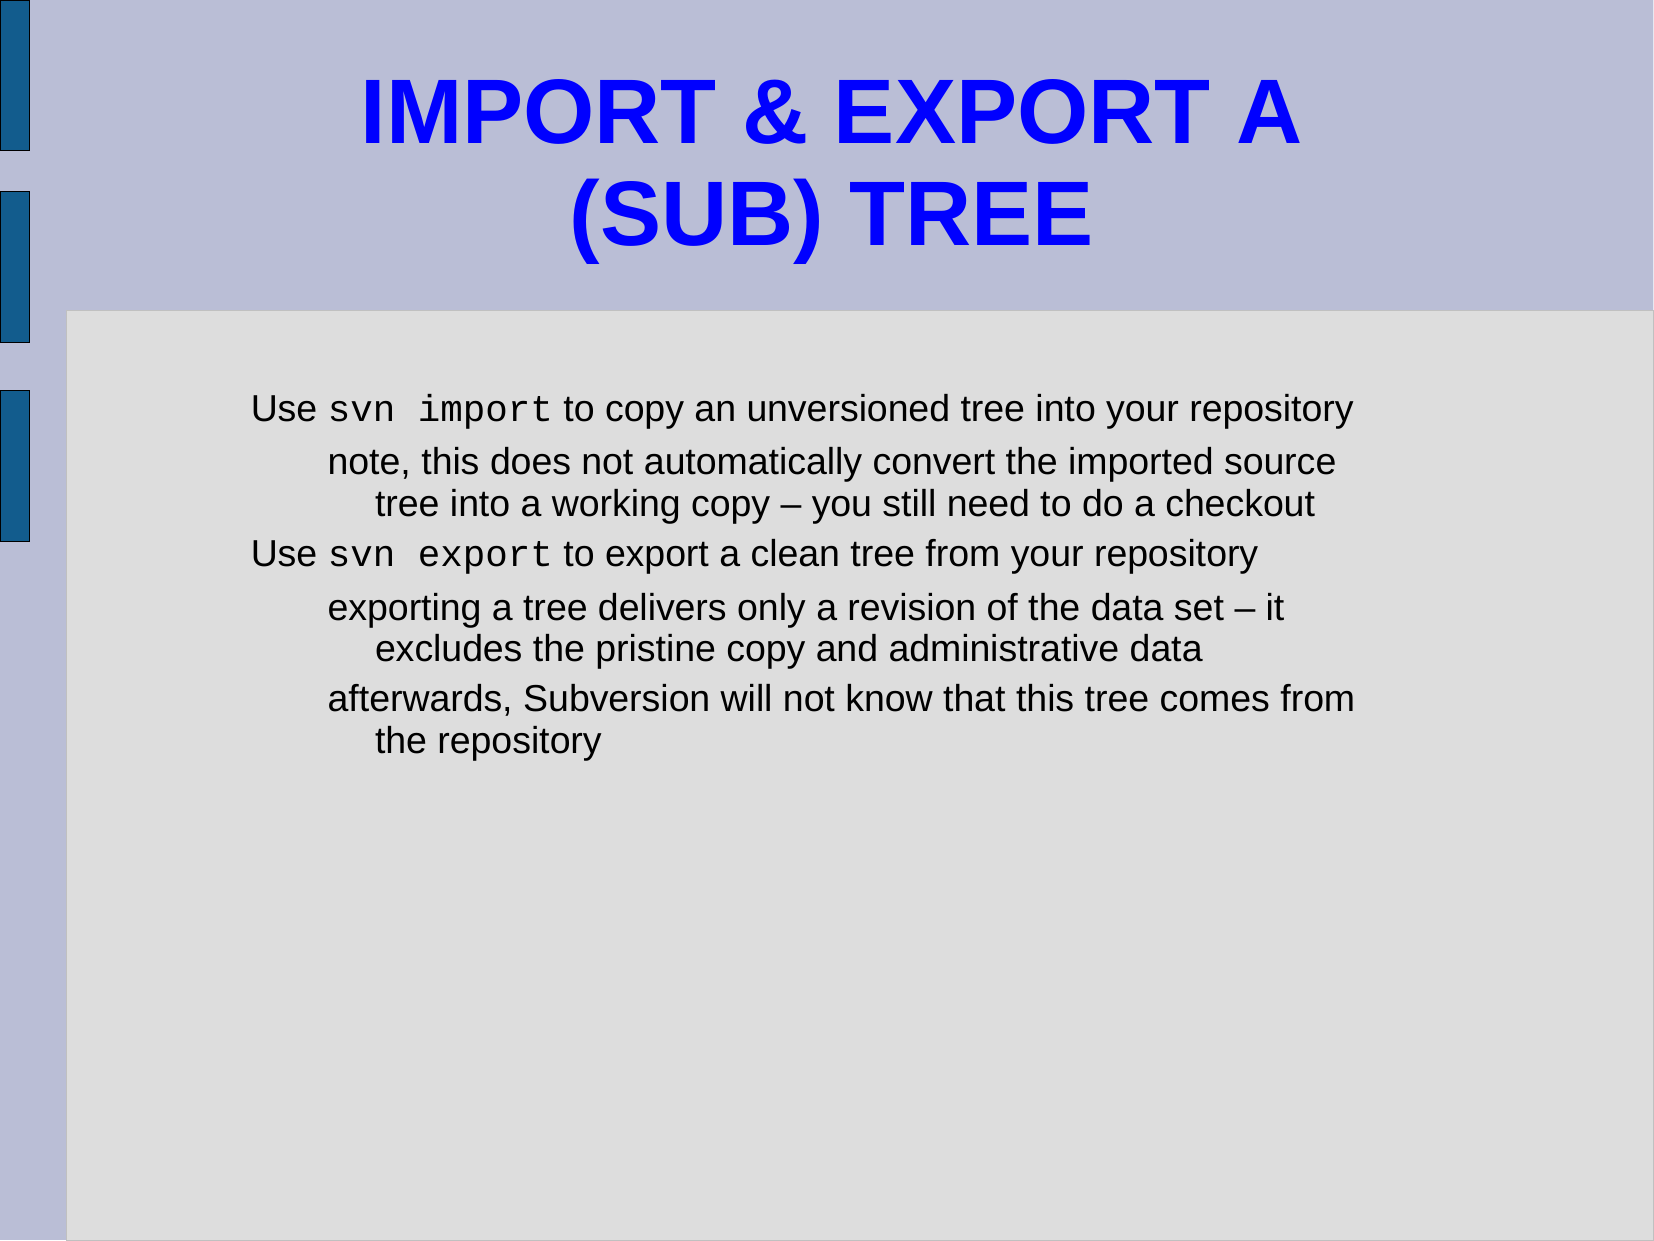

# IMPORT & EXPORT A (SUB) TREE
Use svn import to copy an unversioned tree into your repository
note, this does not automatically convert the imported source tree into a working copy – you still need to do a checkout
Use svn export to export a clean tree from your repository
exporting a tree delivers only a revision of the data set – it excludes the pristine copy and administrative data
afterwards, Subversion will not know that this tree comes from the repository